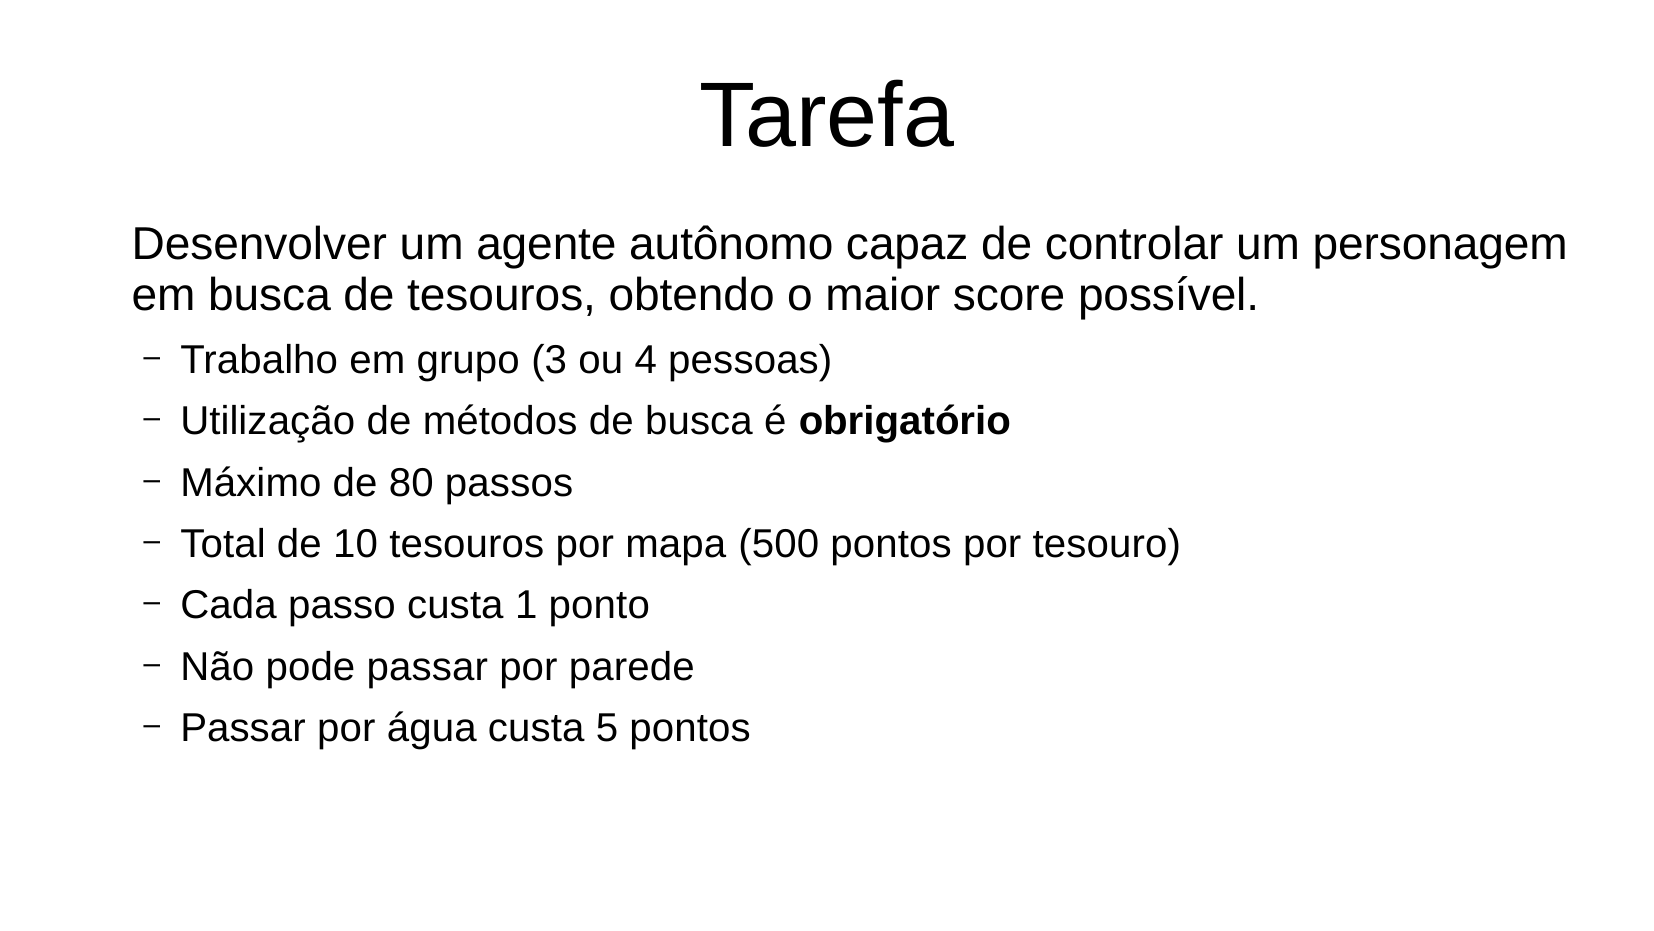

# Tarefa
Desenvolver um agente autônomo capaz de controlar um personagem em busca de tesouros, obtendo o maior score possível.
Trabalho em grupo (3 ou 4 pessoas)
Utilização de métodos de busca é obrigatório
Máximo de 80 passos
Total de 10 tesouros por mapa (500 pontos por tesouro)
Cada passo custa 1 ponto
Não pode passar por parede
Passar por água custa 5 pontos